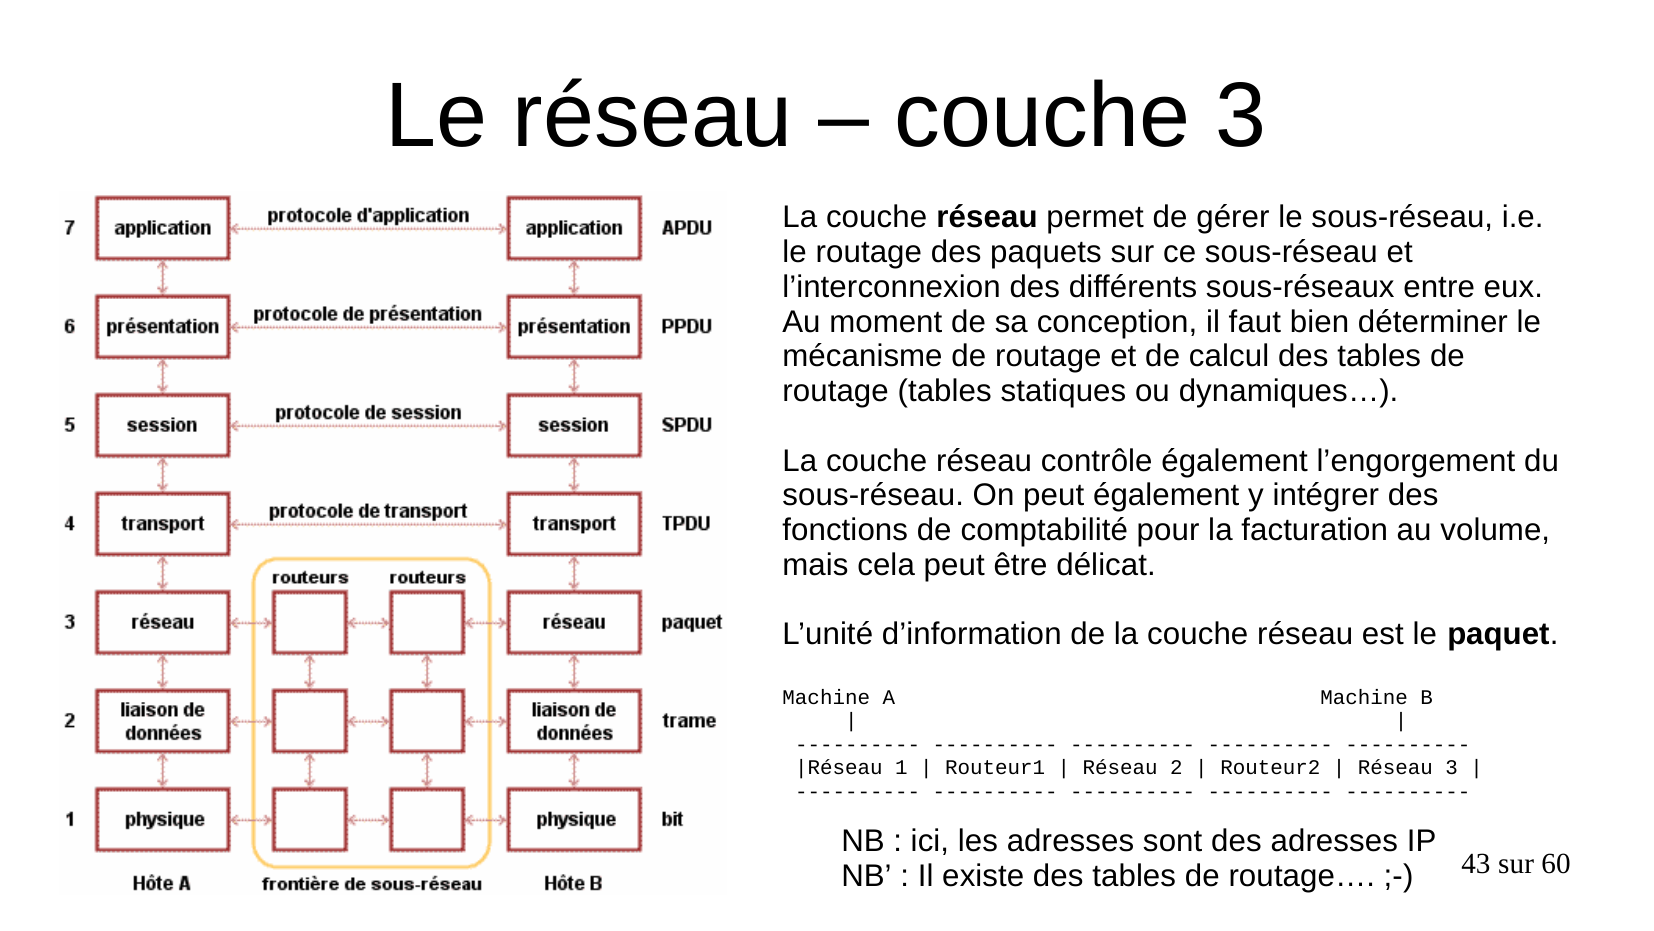

# Le réseau – couche 3
La couche réseau permet de gérer le sous-réseau, i.e. le routage des paquets sur ce sous-réseau et l’interconnexion des différents sous-réseaux entre eux. Au moment de sa conception, il faut bien déterminer le mécanisme de routage et de calcul des tables de routage (tables statiques ou dynamiques…).
La couche réseau contrôle également l’engorgement du sous-réseau. On peut également y intégrer des fonctions de comptabilité pour la facturation au volume, mais cela peut être délicat.
L’unité d’information de la couche réseau est le paquet.
Machine A Machine B
 | |
 ---------- ---------- ---------- ---------- ----------
 |Réseau 1 | Routeur1 | Réseau 2 | Routeur2 | Réseau 3 |
 ---------- ---------- ---------- ---------- ----------
NB : ici, les adresses sont des adresses IP
NB’ : Il existe des tables de routage…. ;-)
43